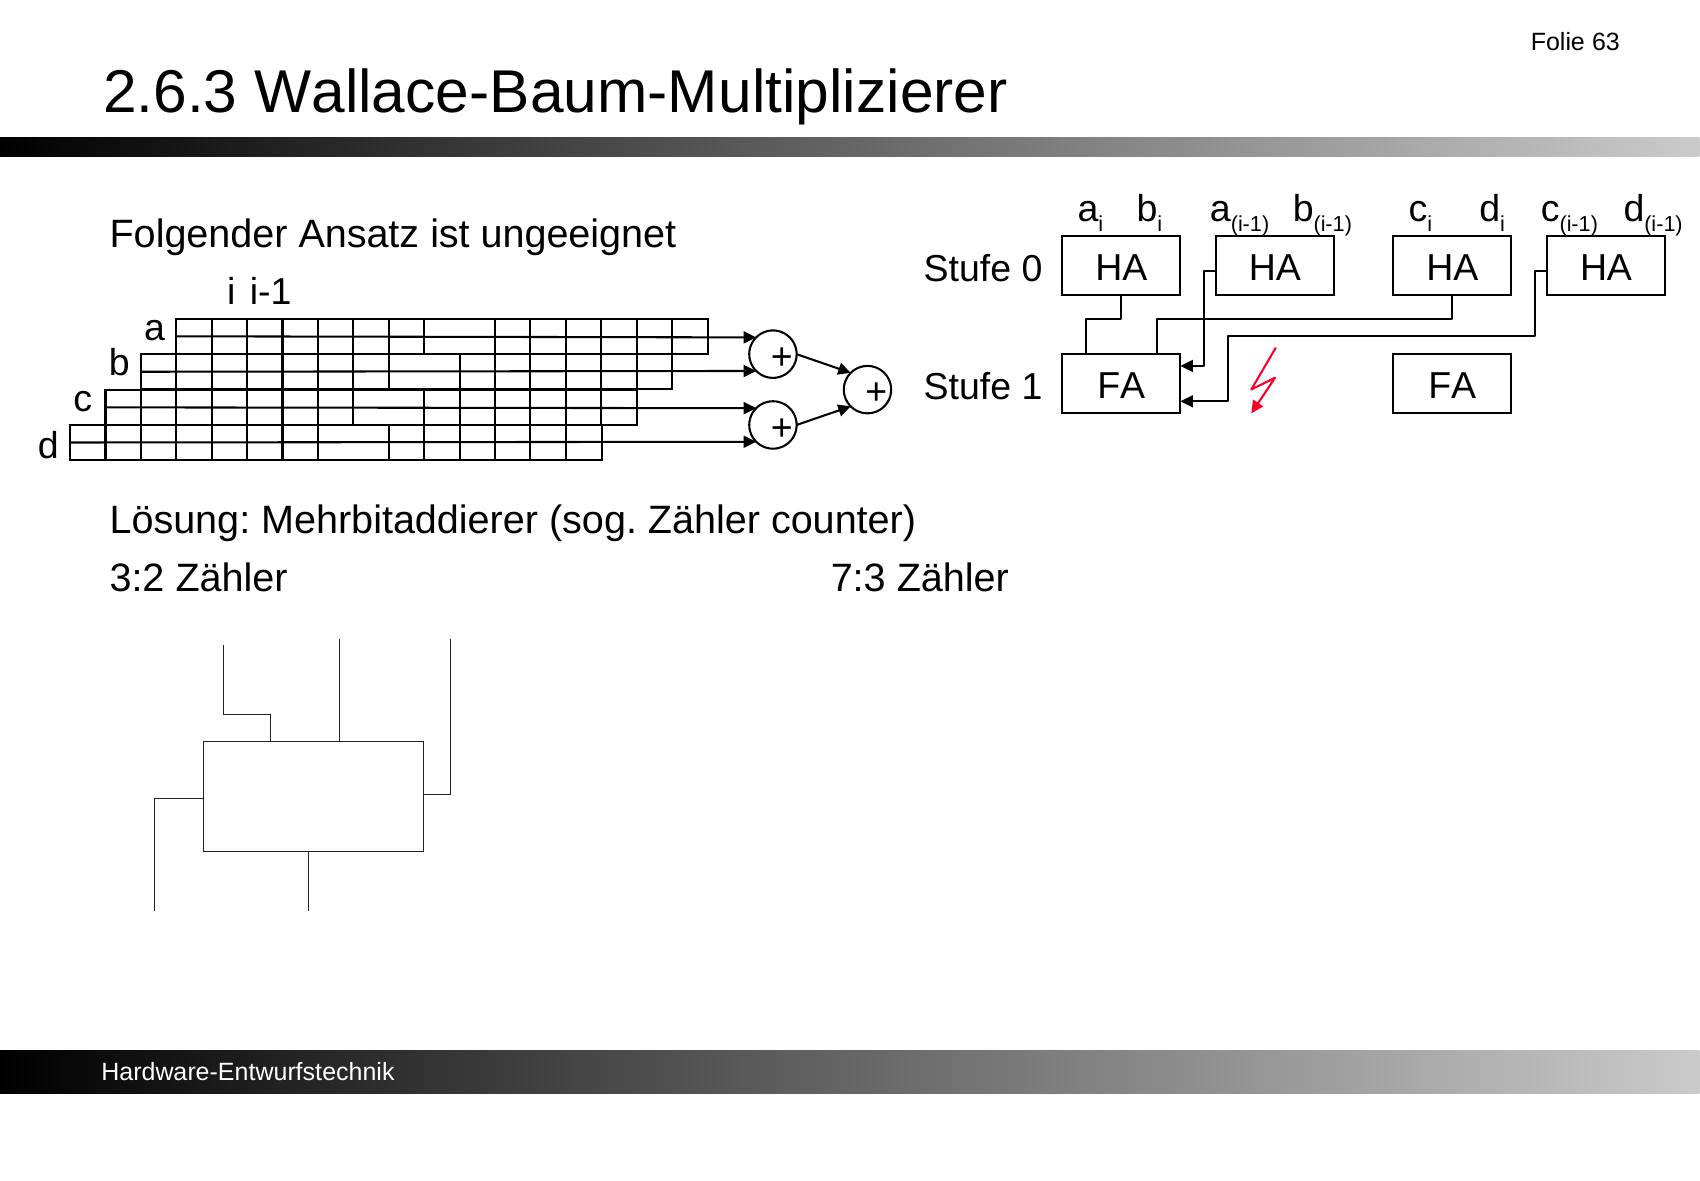

# 2.6.3 Wallace-Baum-Multiplizierer
ai
bi
a(i-1)
b(i-1)
ci
di
c(i-1)
d(i-1)
Folgender Ansatz ist ungeeignet
Lösung: Mehrbitaddierer (sog. Zähler counter)
3:2 Zähler	7:3 Zähler
Stufe 0
HA
HA
HA
HA
i
i-1
a
b
+
Stufe 1
FA
FA
c
+
+
d